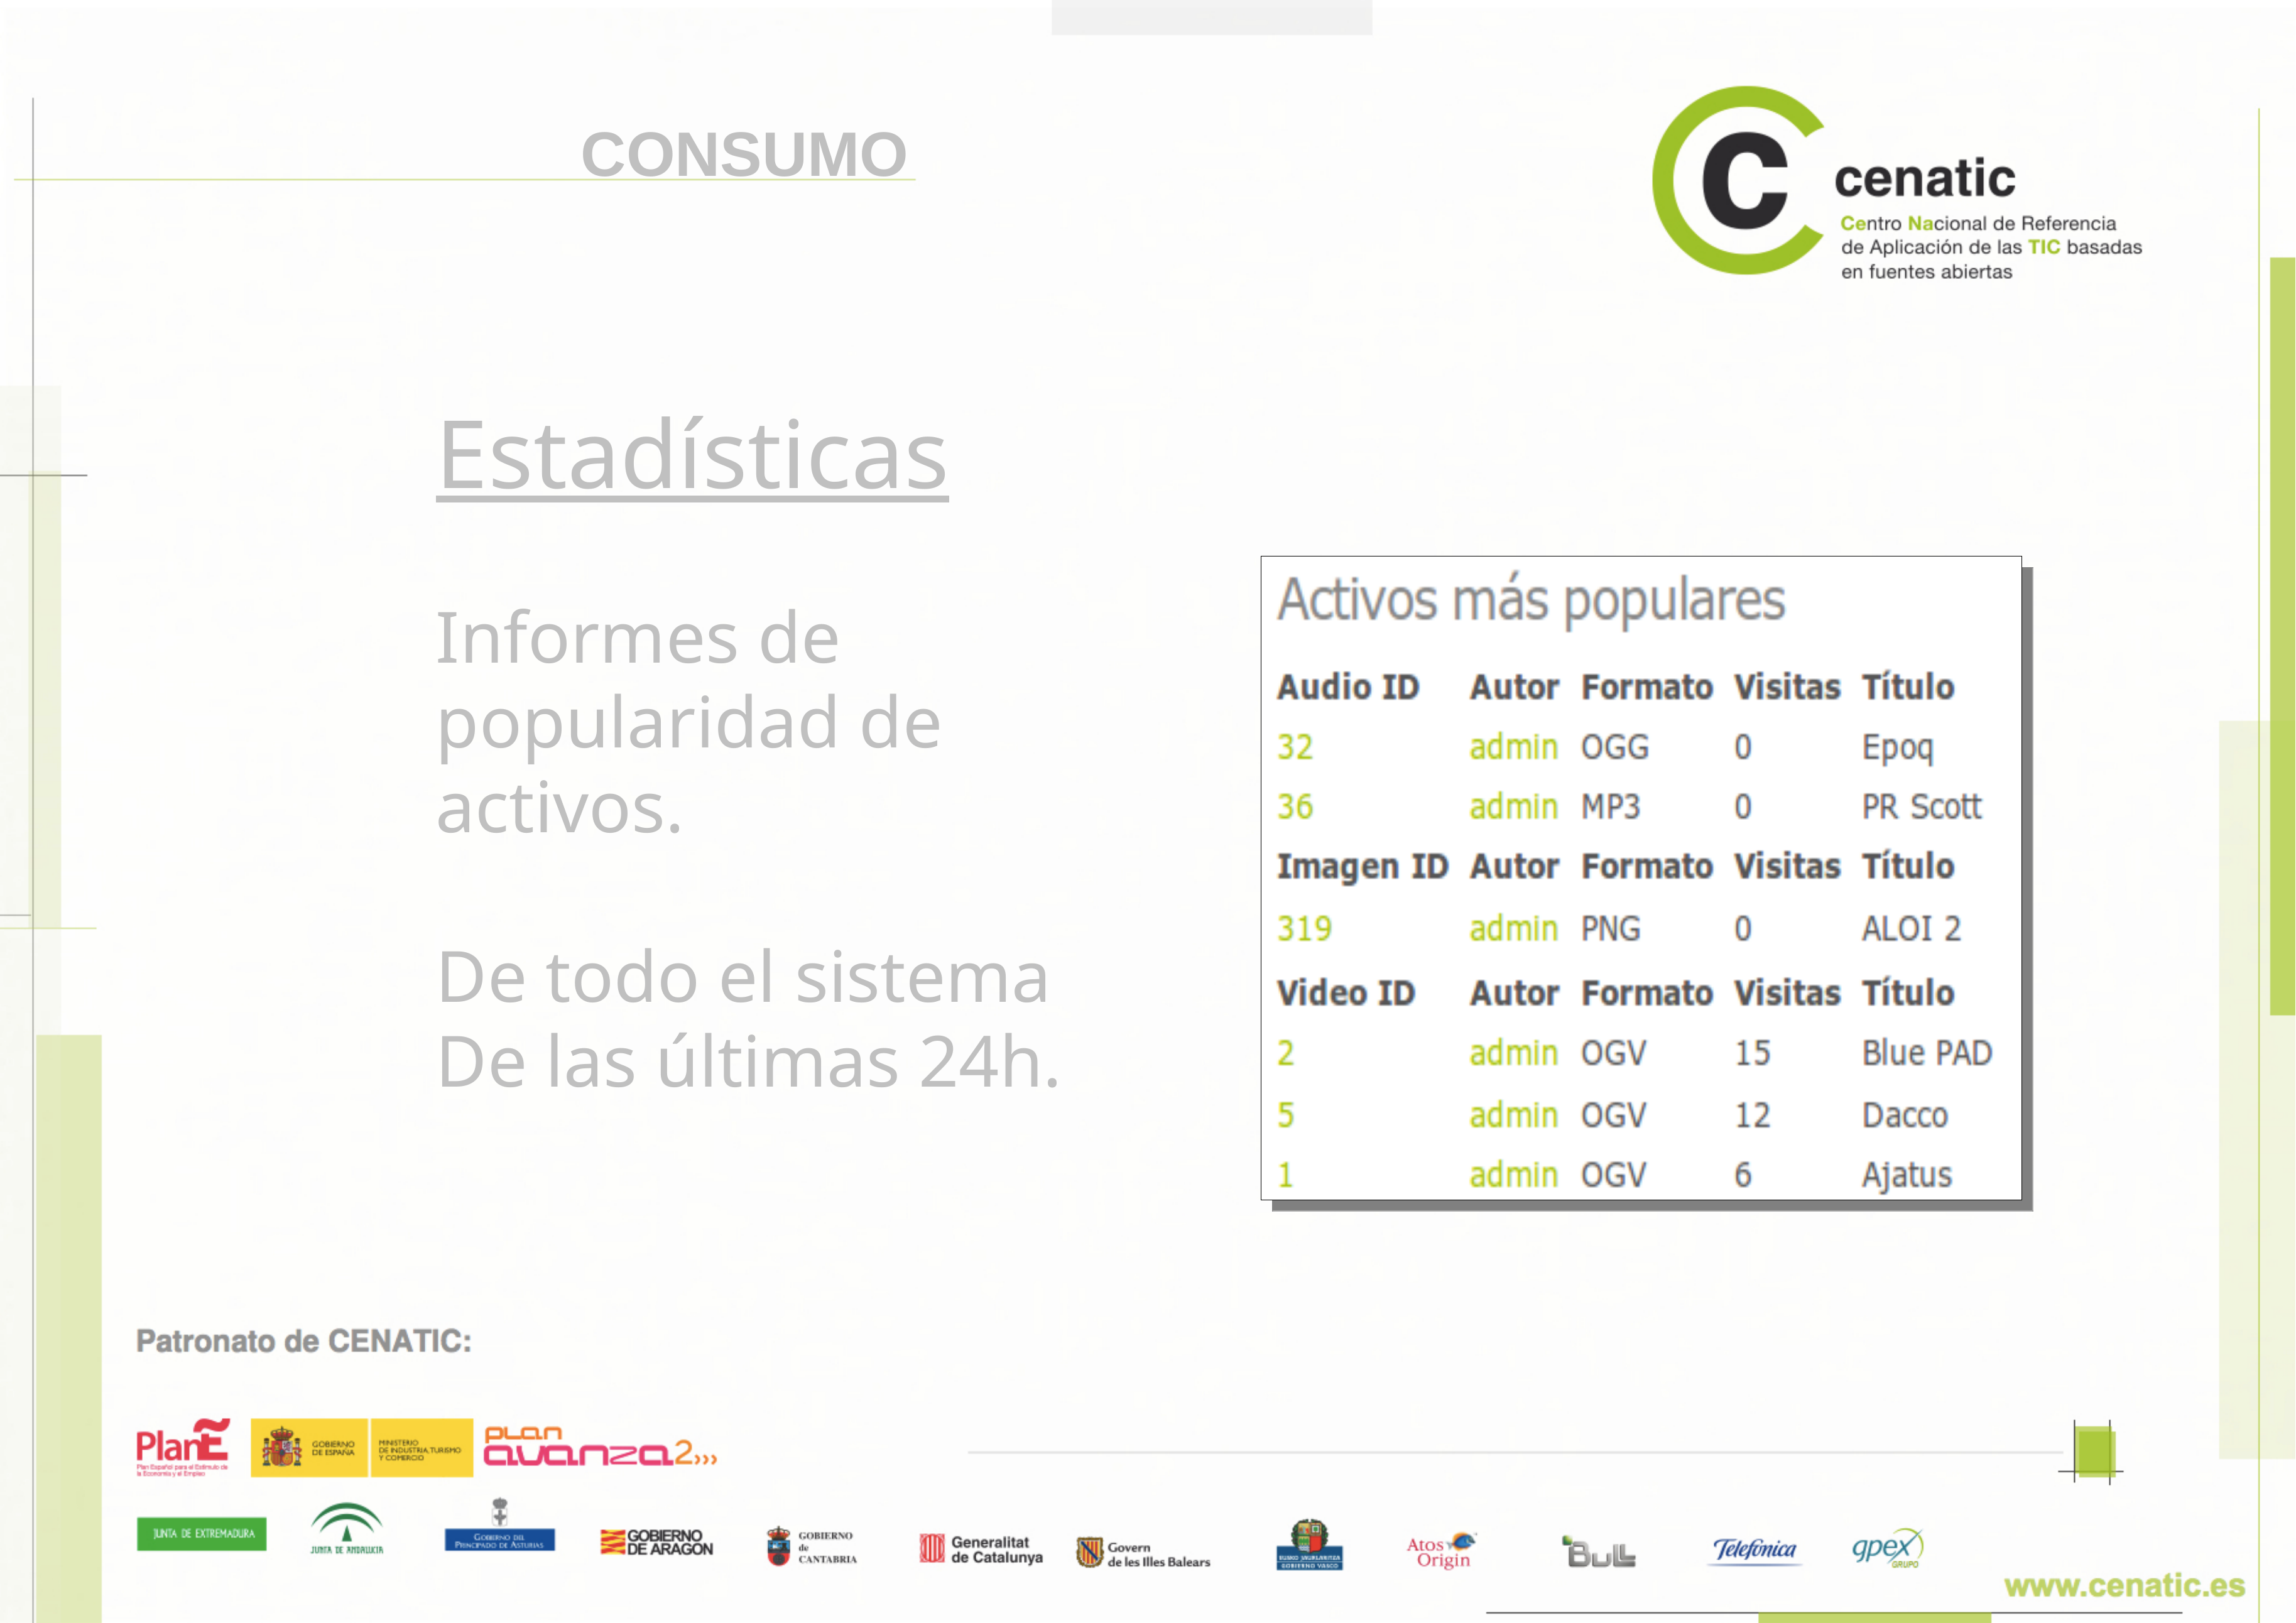

CONSUMO
Estadísticas
Informes de
popularidad de
activos.
De todo el sistema
De las últimas 24h.